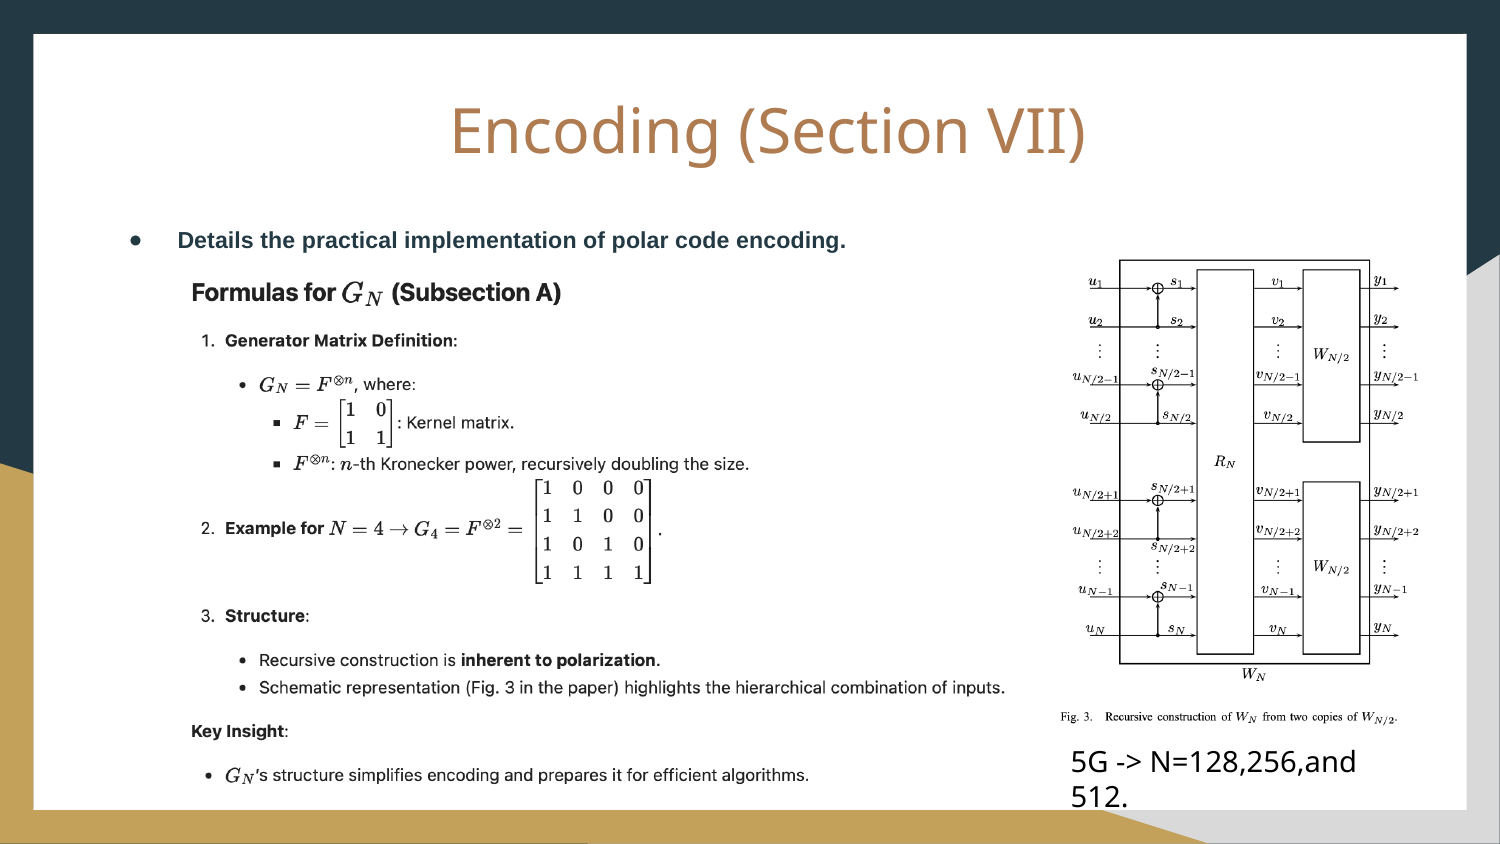

# Encoding (Section VII)
Details the practical implementation of polar code encoding.
5G -> N=128,256,and 512.